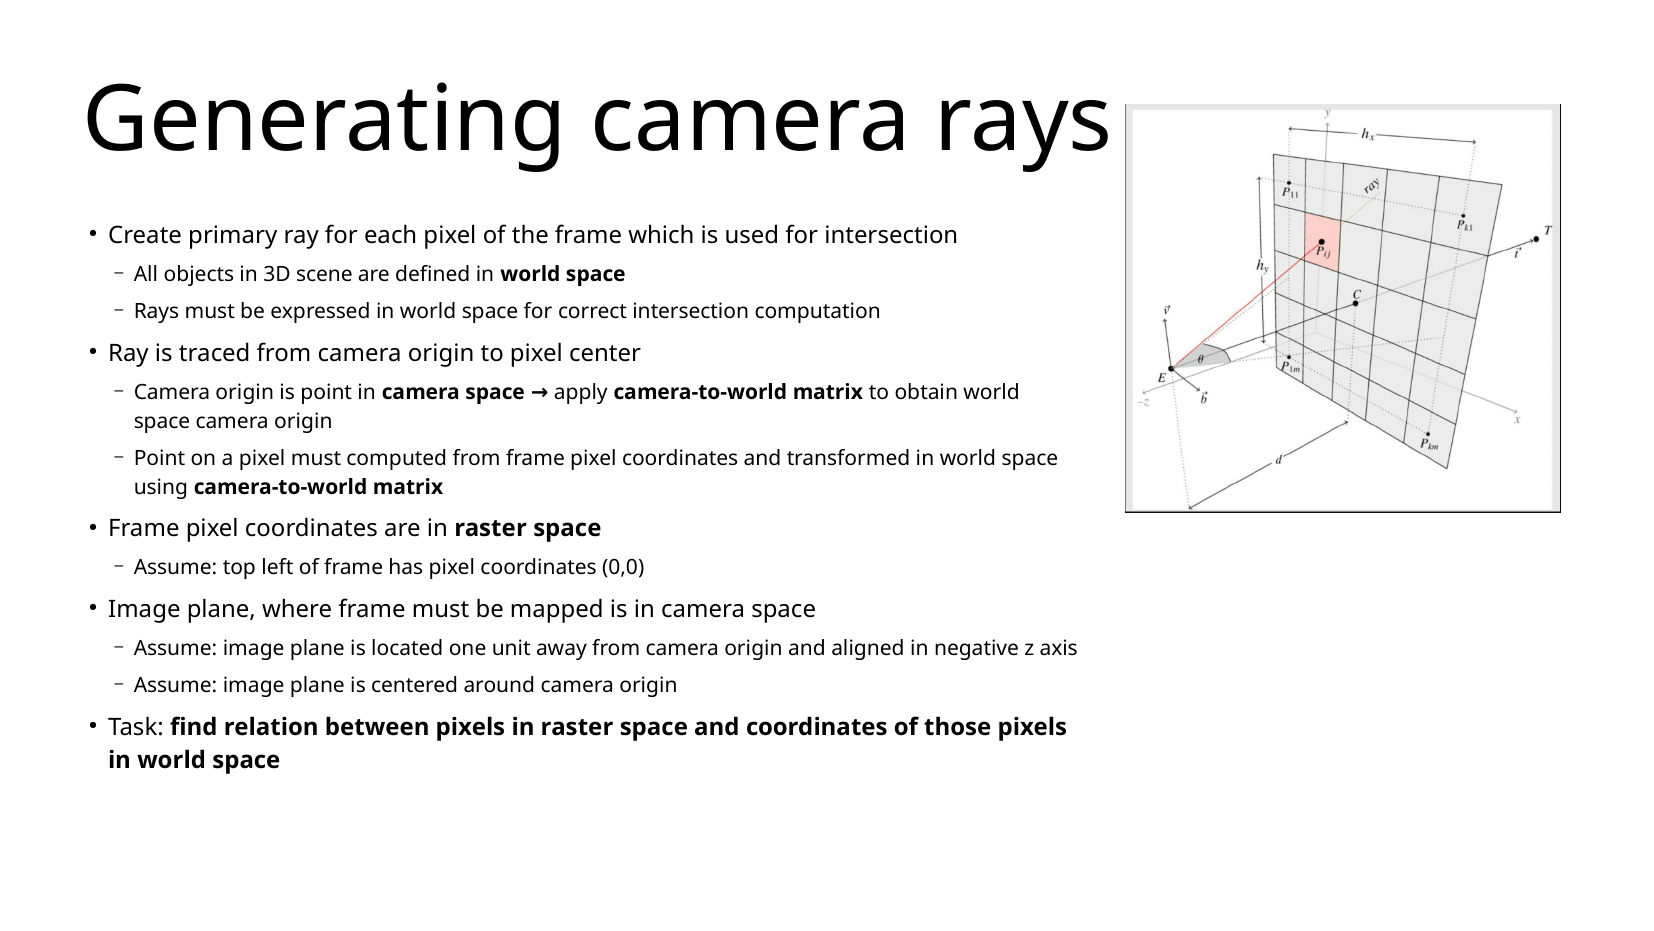

# Generating camera rays
Create primary ray for each pixel of the frame which is used for intersection
All objects in 3D scene are defined in world space
Rays must be expressed in world space for correct intersection computation
Ray is traced from camera origin to pixel center
Camera origin is point in camera space → apply camera-to-world matrix to obtain world space camera origin
Point on a pixel must computed from frame pixel coordinates and transformed in world space using camera-to-world matrix
Frame pixel coordinates are in raster space
Assume: top left of frame has pixel coordinates (0,0)
Image plane, where frame must be mapped is in camera space
Assume: image plane is located one unit away from camera origin and aligned in negative z axis
Assume: image plane is centered around camera origin
Task: find relation between pixels in raster space and coordinates of those pixels in world space